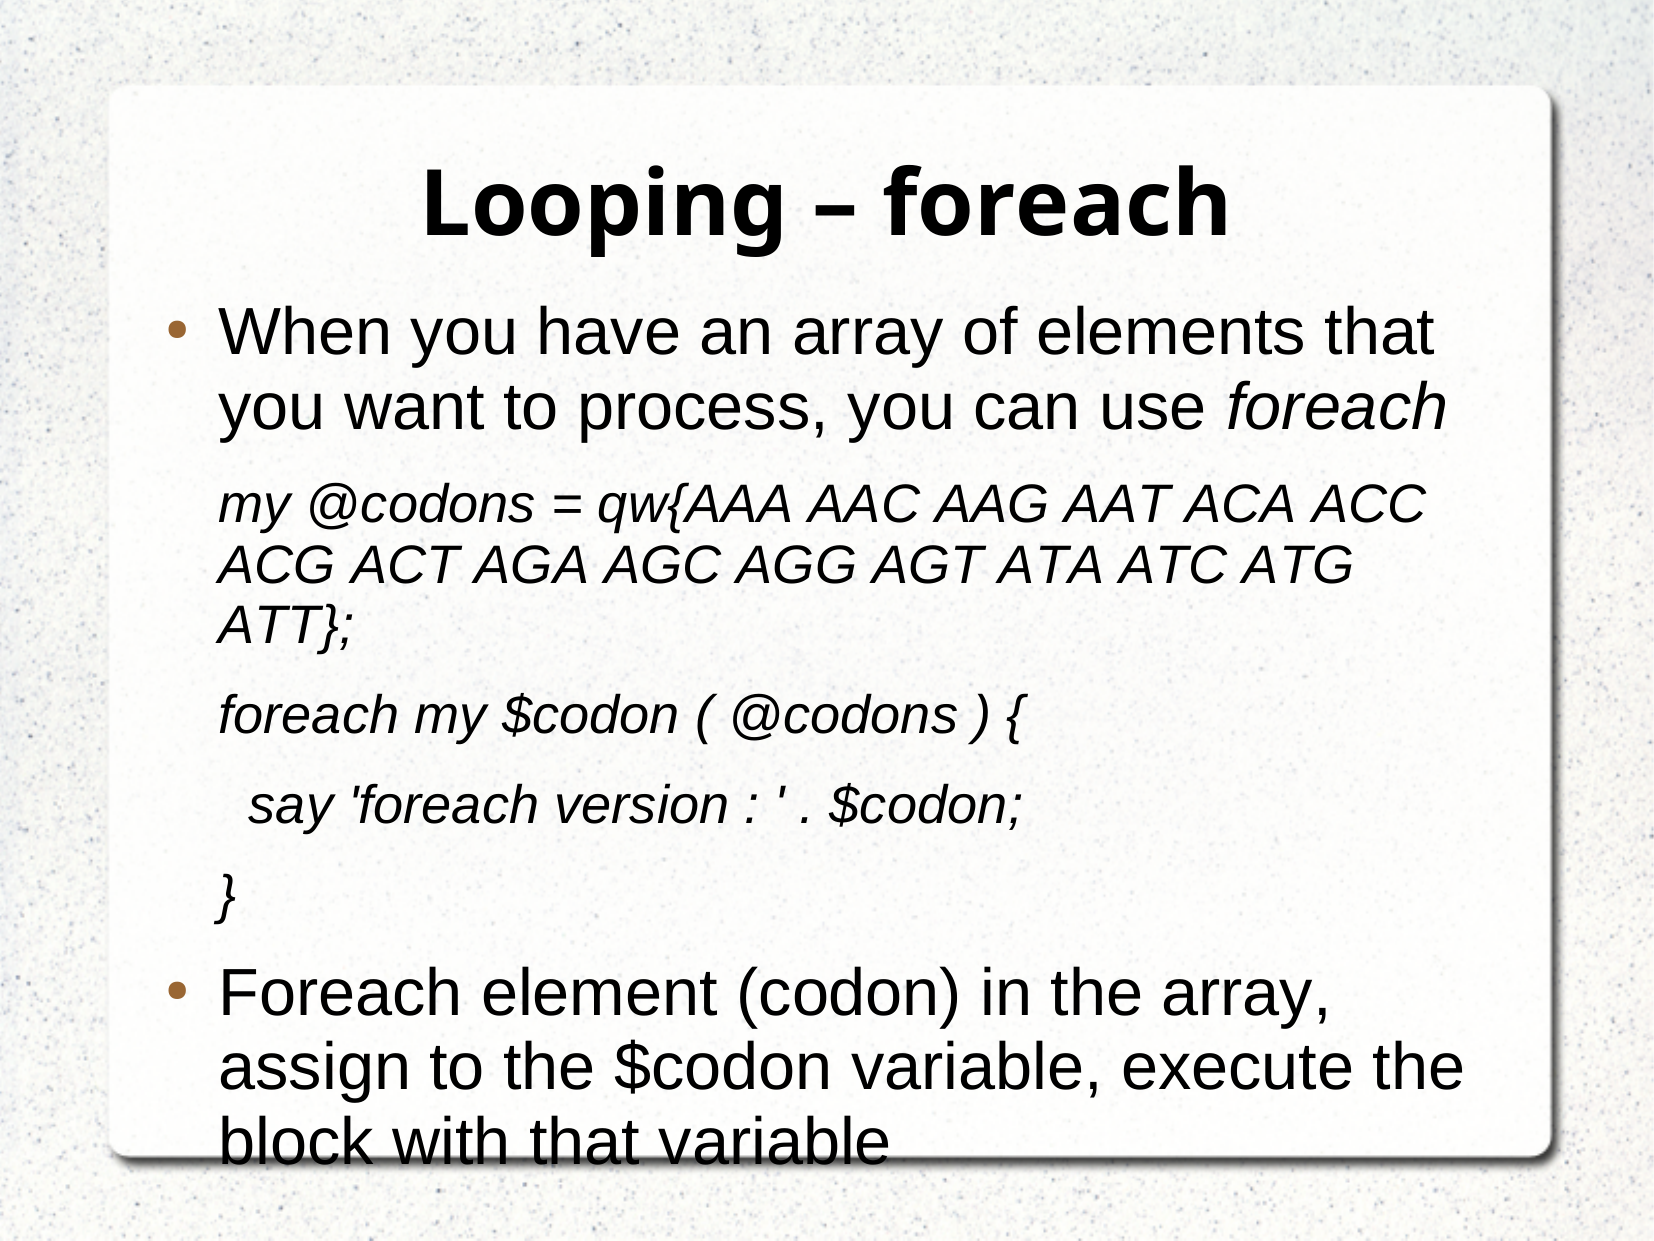

# Looping – foreach
When you have an array of elements that you want to process, you can use foreach
my @codons = qw{AAA AAC AAG AAT ACA ACC ACG ACT AGA AGC AGG AGT ATA ATC ATG ATT};
foreach my $codon ( @codons ) {
 say 'foreach version : ' . $codon;
}
Foreach element (codon) in the array, assign to the $codon variable, execute the block with that variable